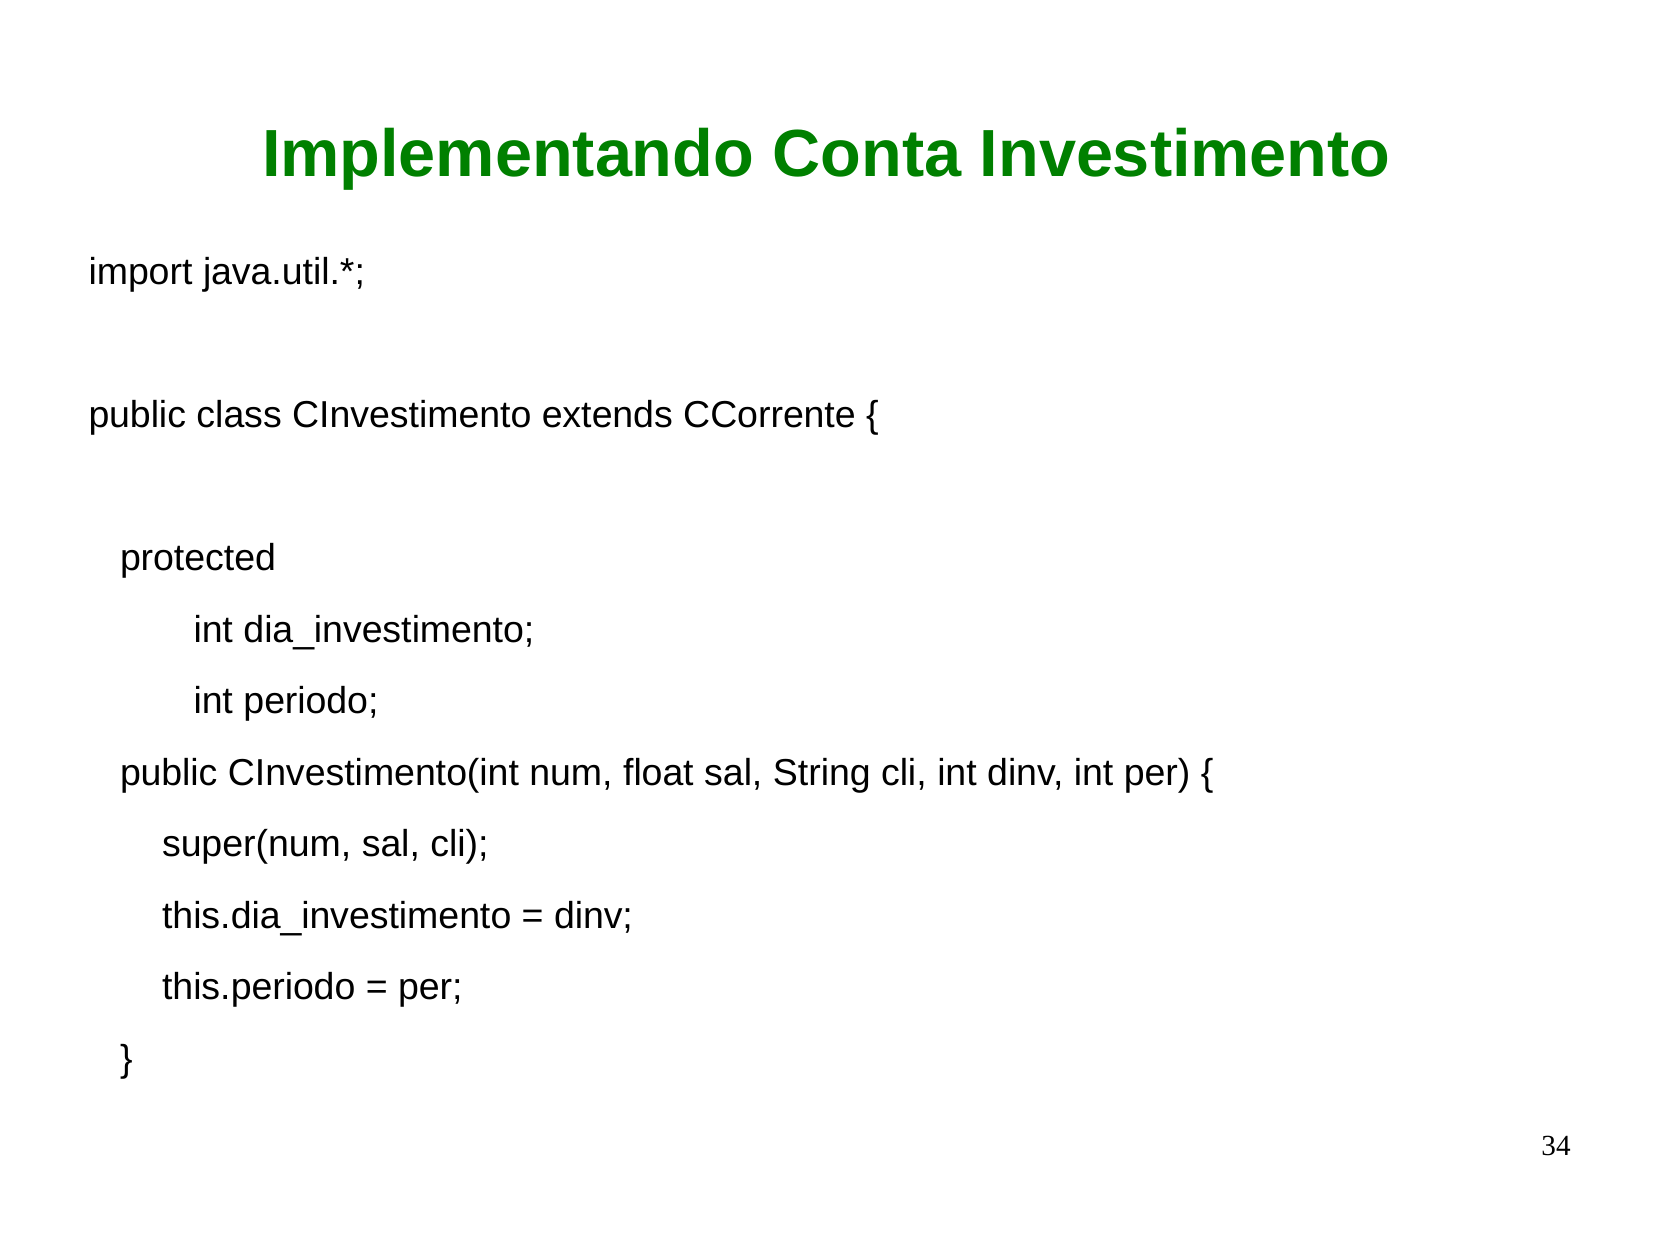

# Implementando Conta Investimento
import java.util.*;
public class CInvestimento extends CCorrente {
 protected
 int dia_investimento;
 int periodo;
 public CInvestimento(int num, float sal, String cli, int dinv, int per) {
 super(num, sal, cli);
 this.dia_investimento = dinv;
 this.periodo = per;
 }
34